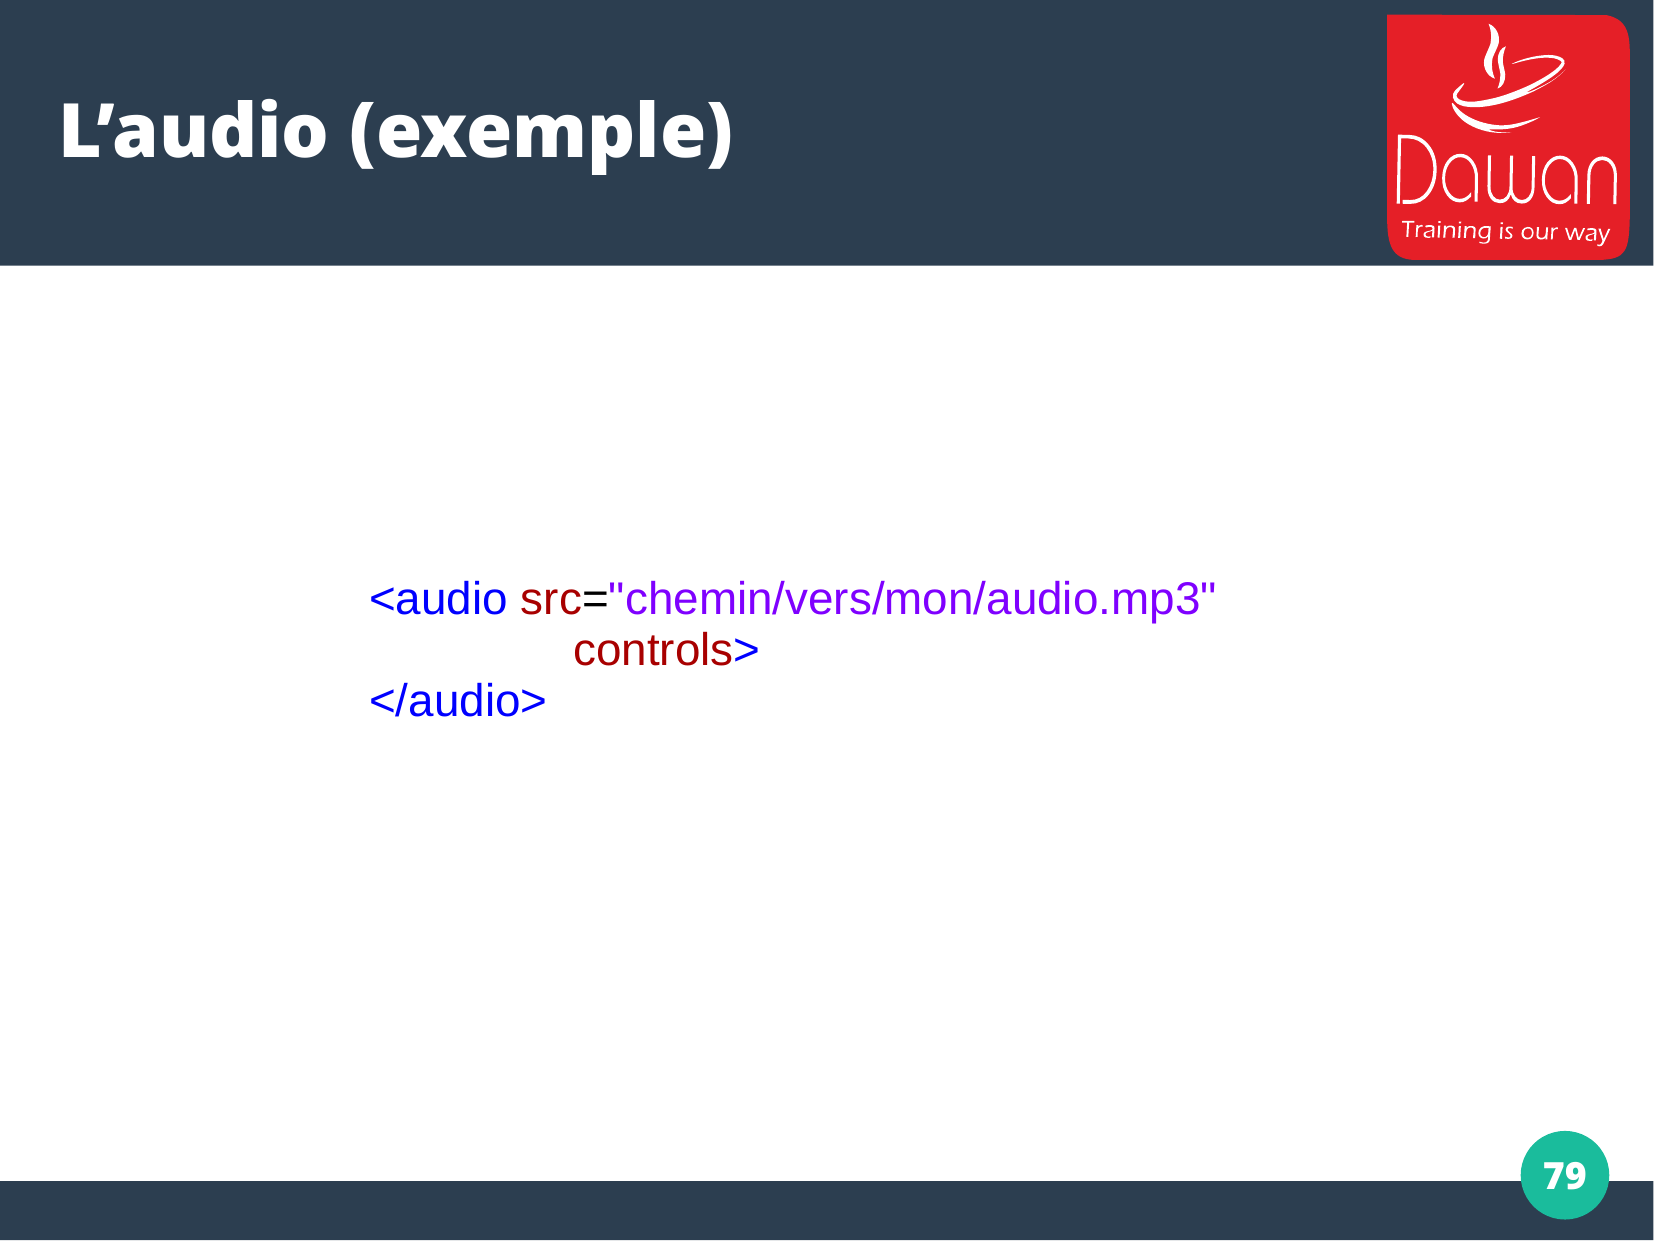

# L’audio (exemple)
<audio src="chemin/vers/mon/audio.mp3"
 controls>
</audio>
79